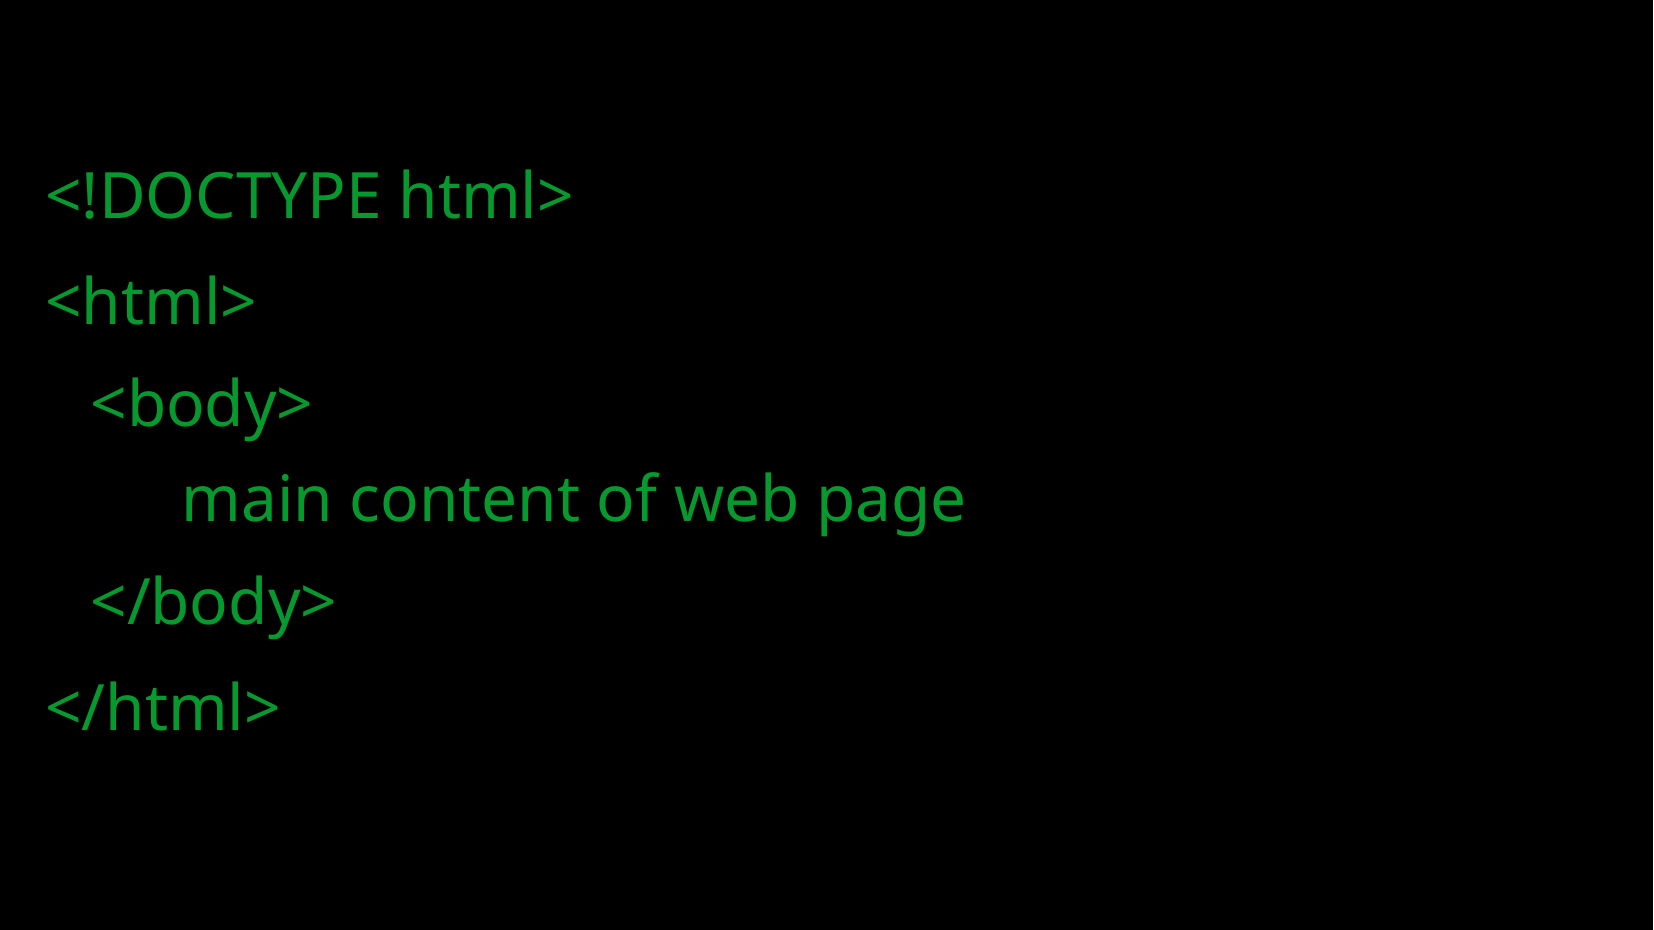

# <!DOCTYPE html>
<html>
<body>
main content of web page
</body>
</html>